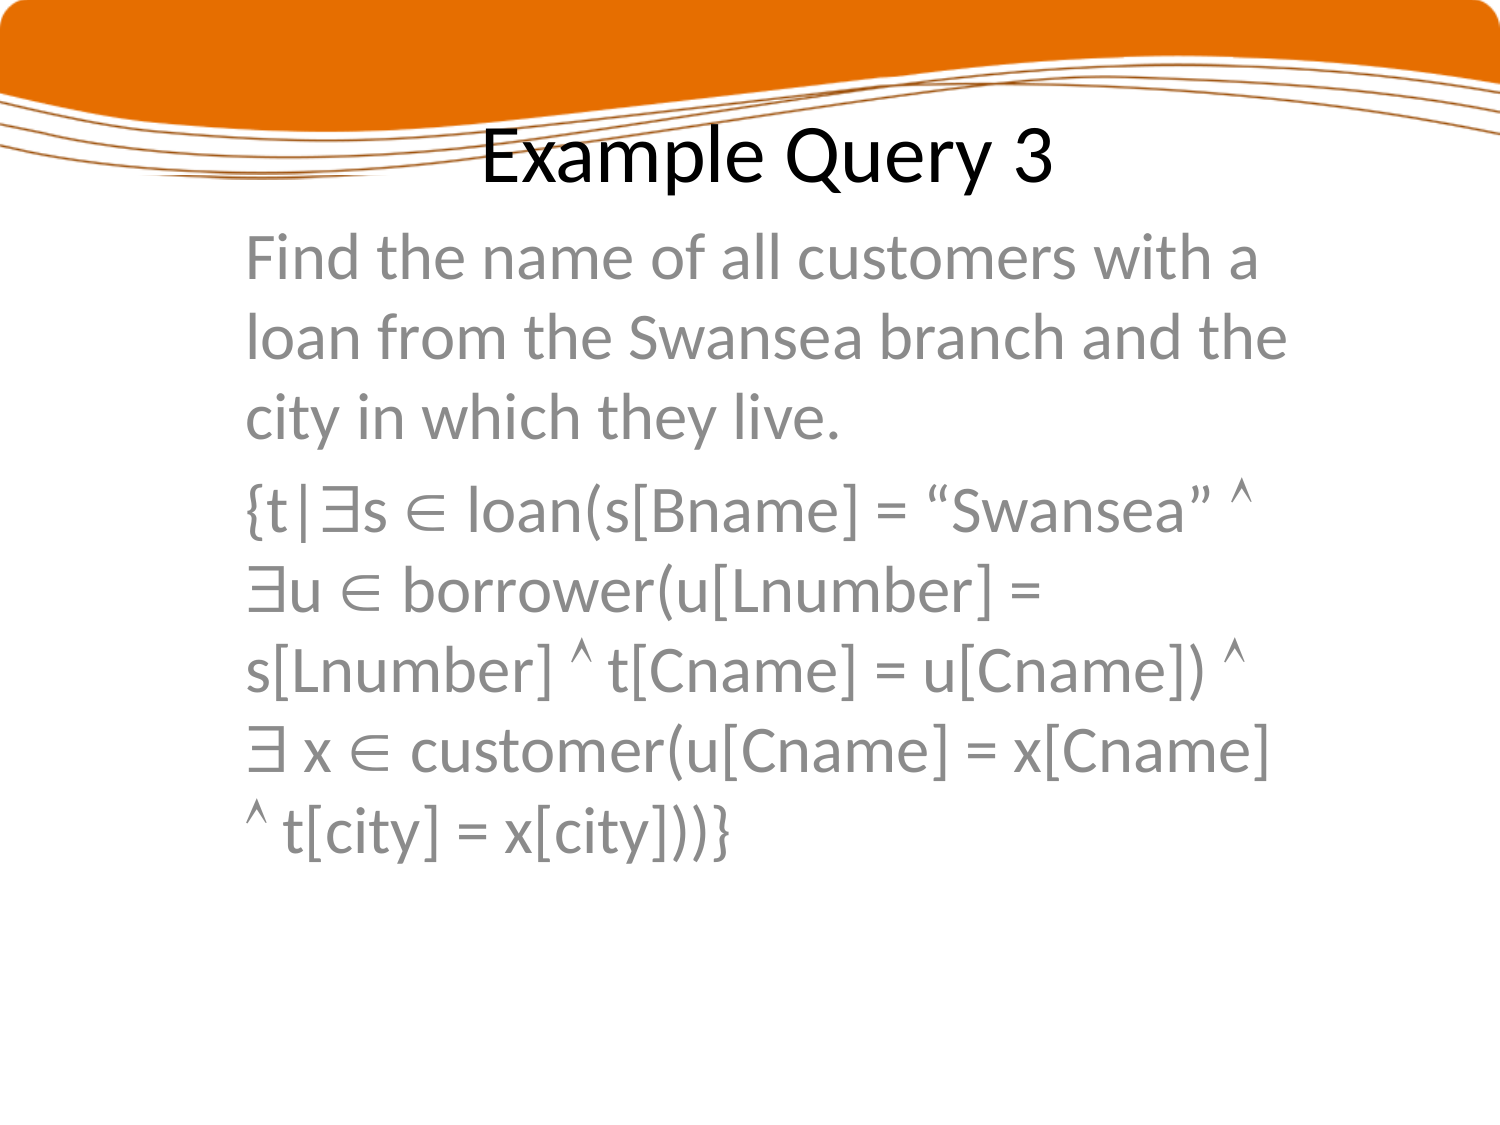

Example Query 3
# Find the name of all customers with a loan from the Swansea branch and the city in which they live.
{t|s  loan(s[Bname] = “Swansea”  u  borrower(u[Lnumber] = s[Lnumber]  t[Cname] = u[Cname])   x  customer(u[Cname] = x[Cname]  t[city] = x[city]))}